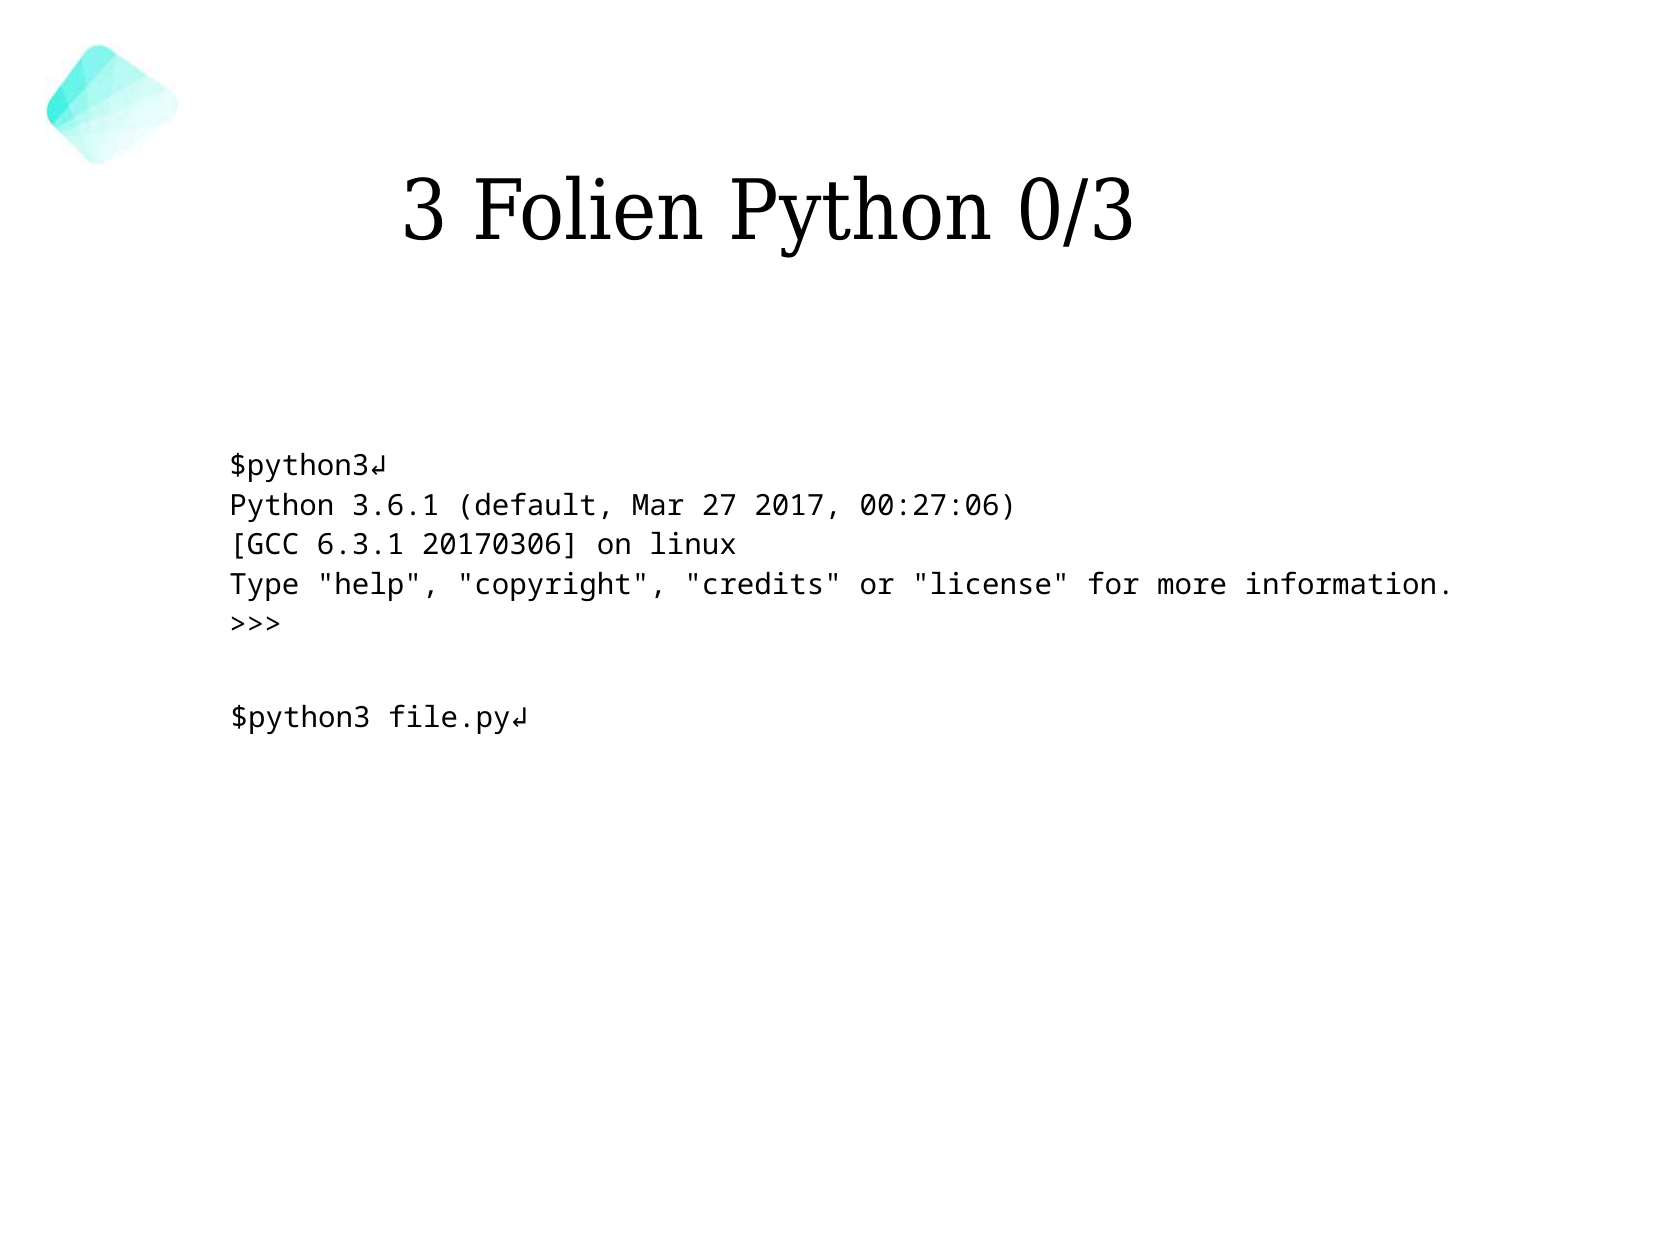

3 Folien Python 0/3
$python3↲
Python 3.6.1 (default, Mar 27 2017, 00:27:06)
[GCC 6.3.1 20170306] on linux
Type "help", "copyright", "credits" or "license" for more information.
>>>
$python3 file.py↲